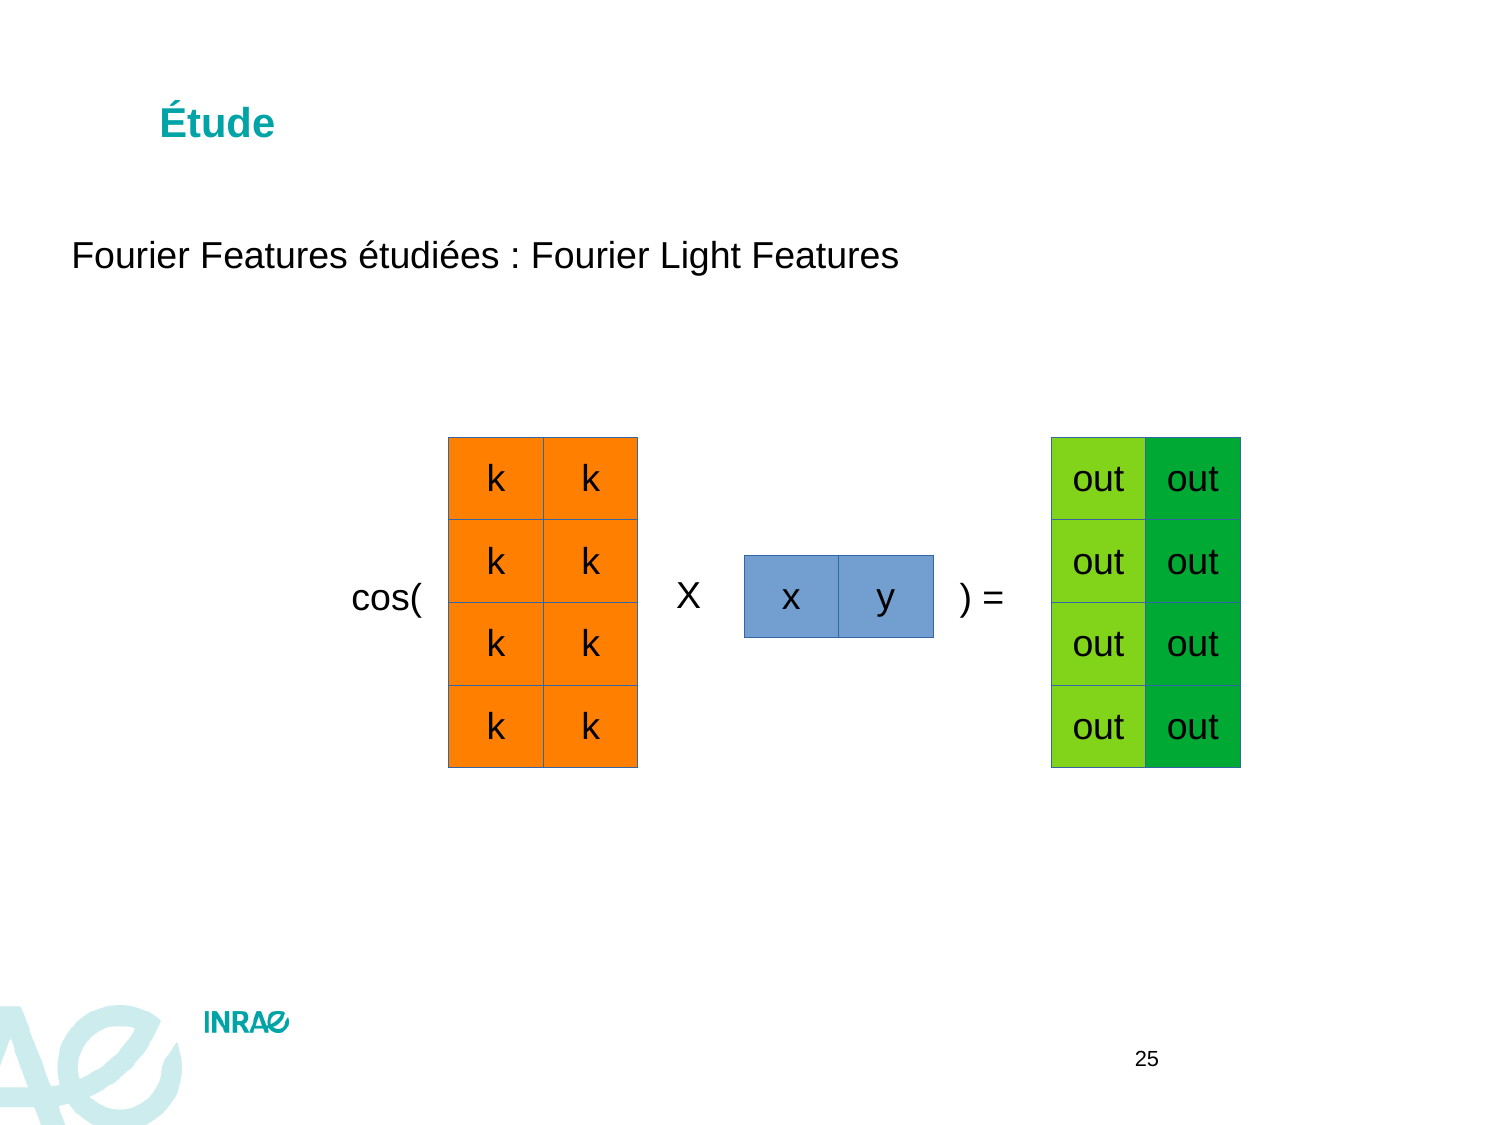

Étude
Fourier Features étudiées : Fourier Light Features
k
k
out
out
k
k
out
out
x
y
X
cos(
) =
k
k
out
out
k
k
out
out